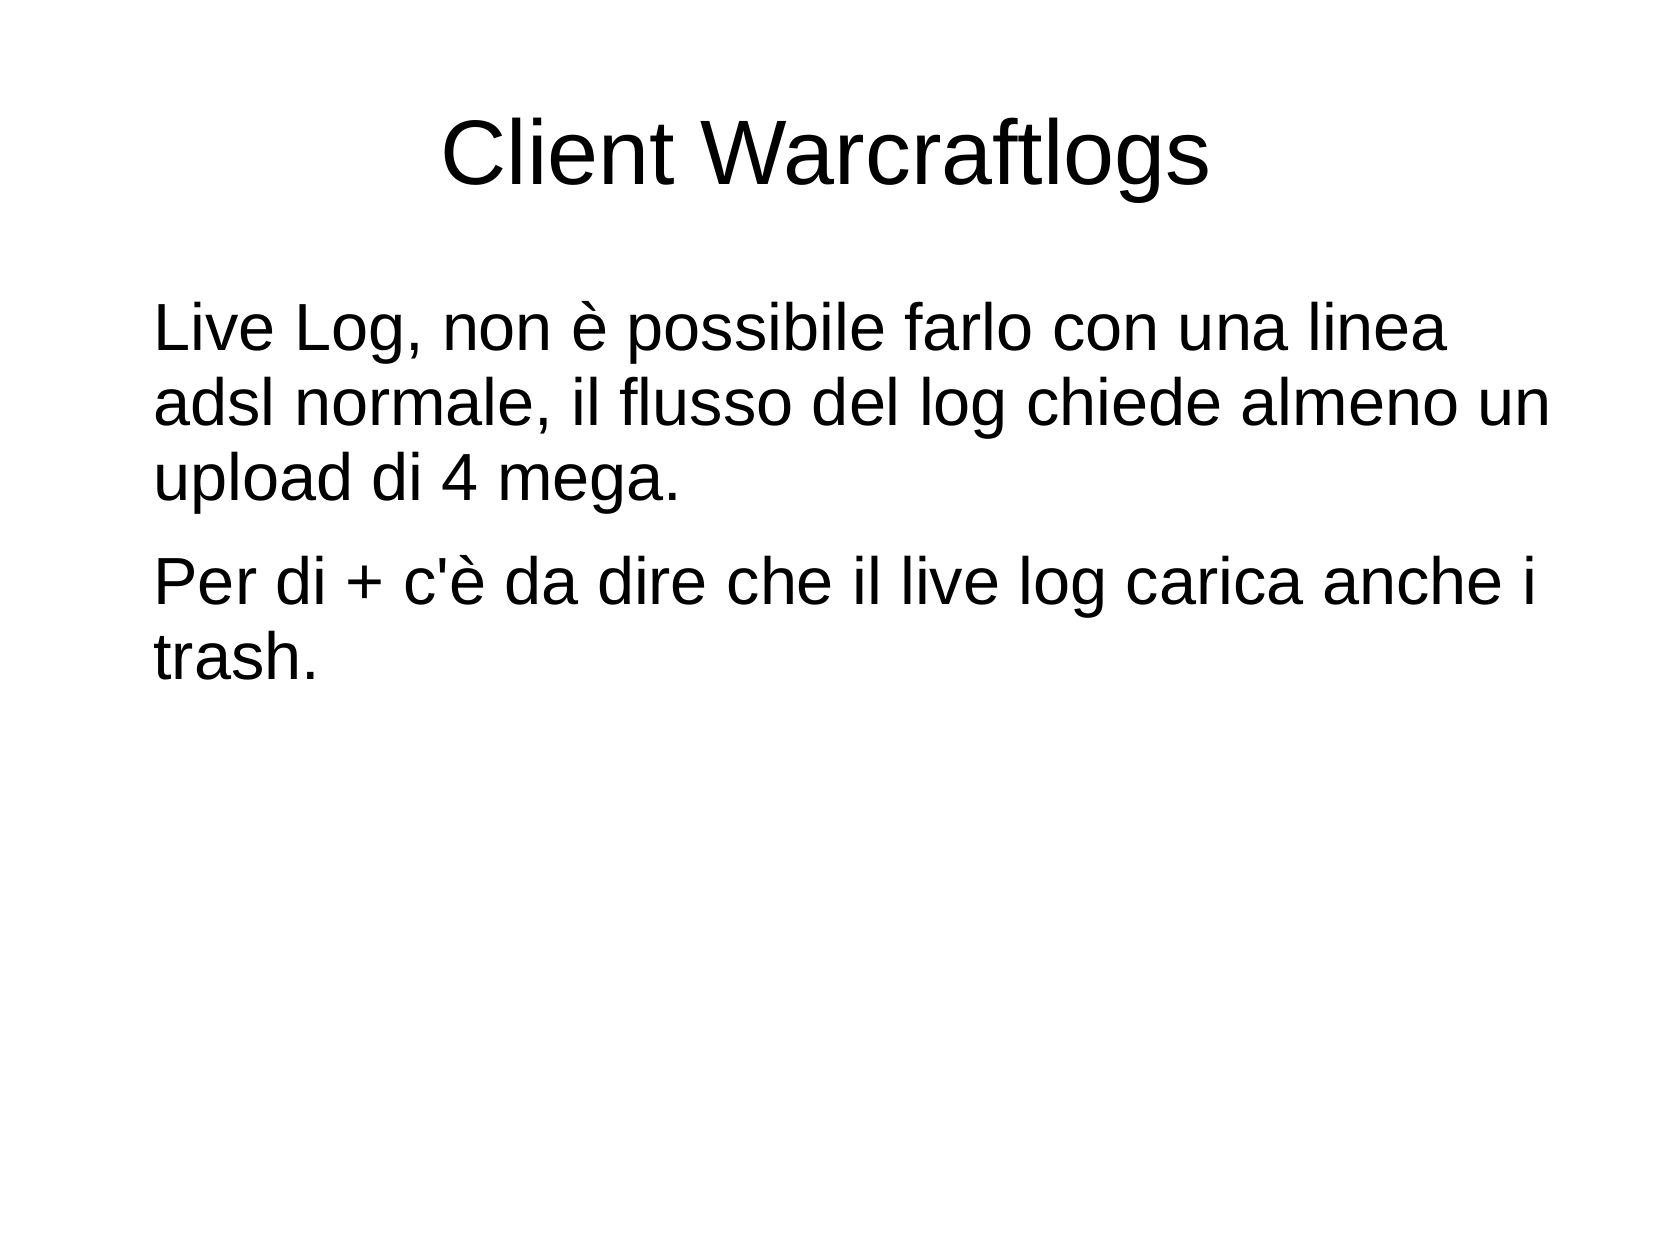

# Client Warcraftlogs
Live Log, non è possibile farlo con una linea adsl normale, il flusso del log chiede almeno un upload di 4 mega.
Per di + c'è da dire che il live log carica anche i trash.